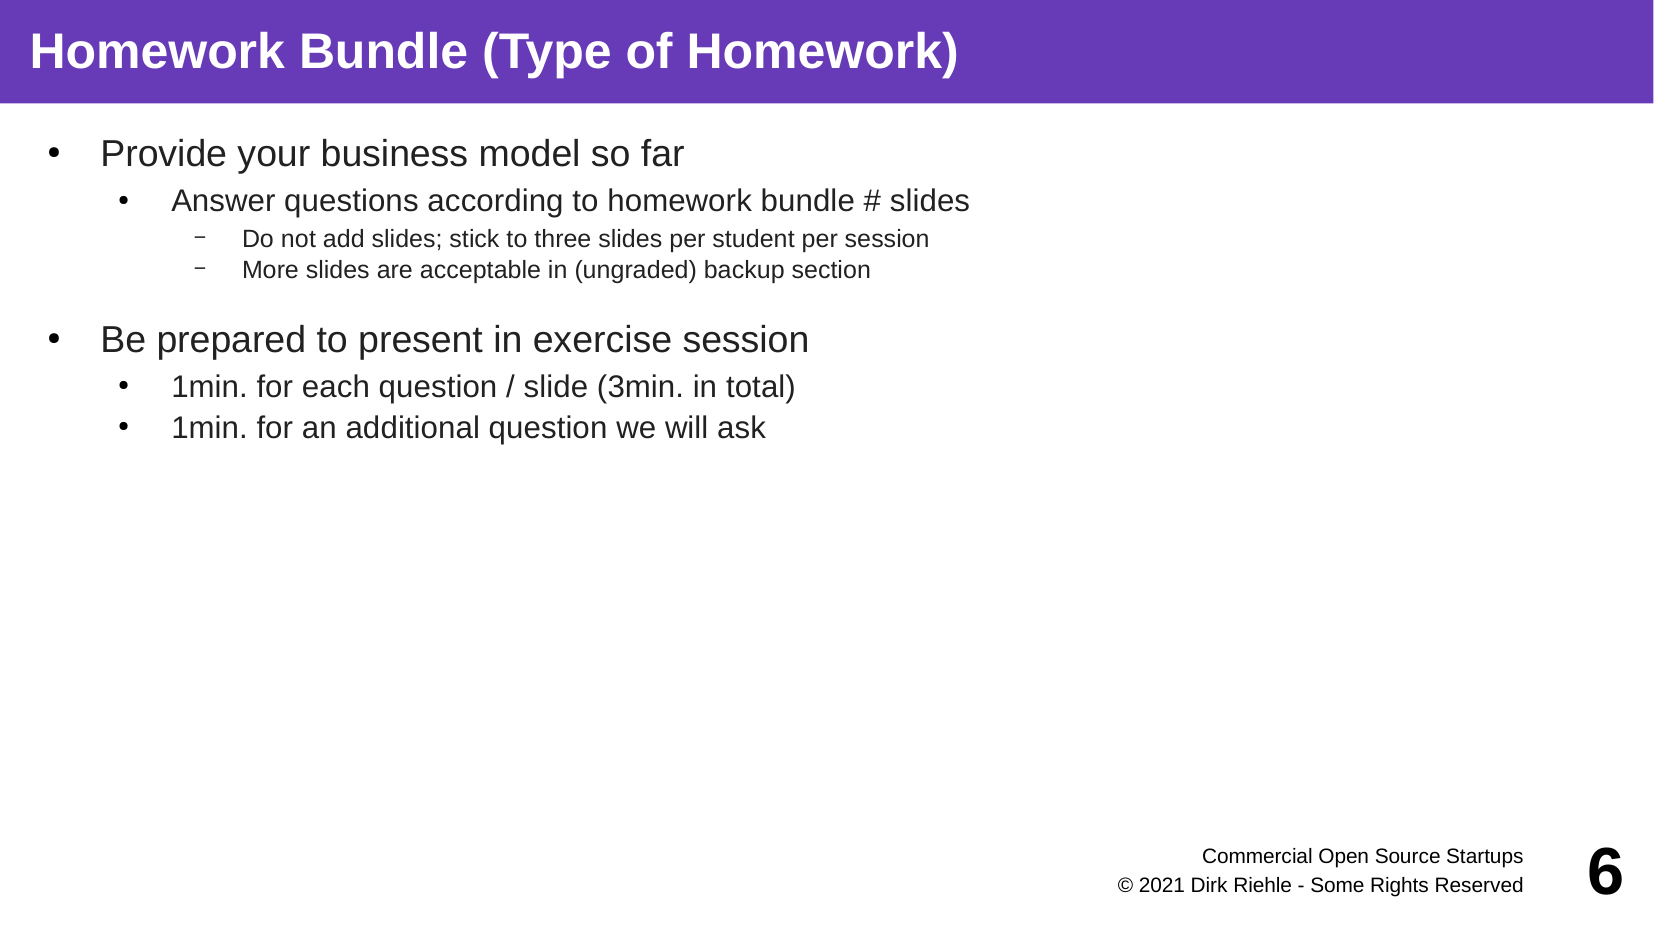

# Homework Bundle (Type of Homework)
Provide your business model so far
Answer questions according to homework bundle # slides
Do not add slides; stick to three slides per student per session
More slides are acceptable in (ungraded) backup section
Be prepared to present in exercise session
1min. for each question / slide (3min. in total)
1min. for an additional question we will ask
Commercial Open Source Startups
6
© 2021 Dirk Riehle - Some Rights Reserved